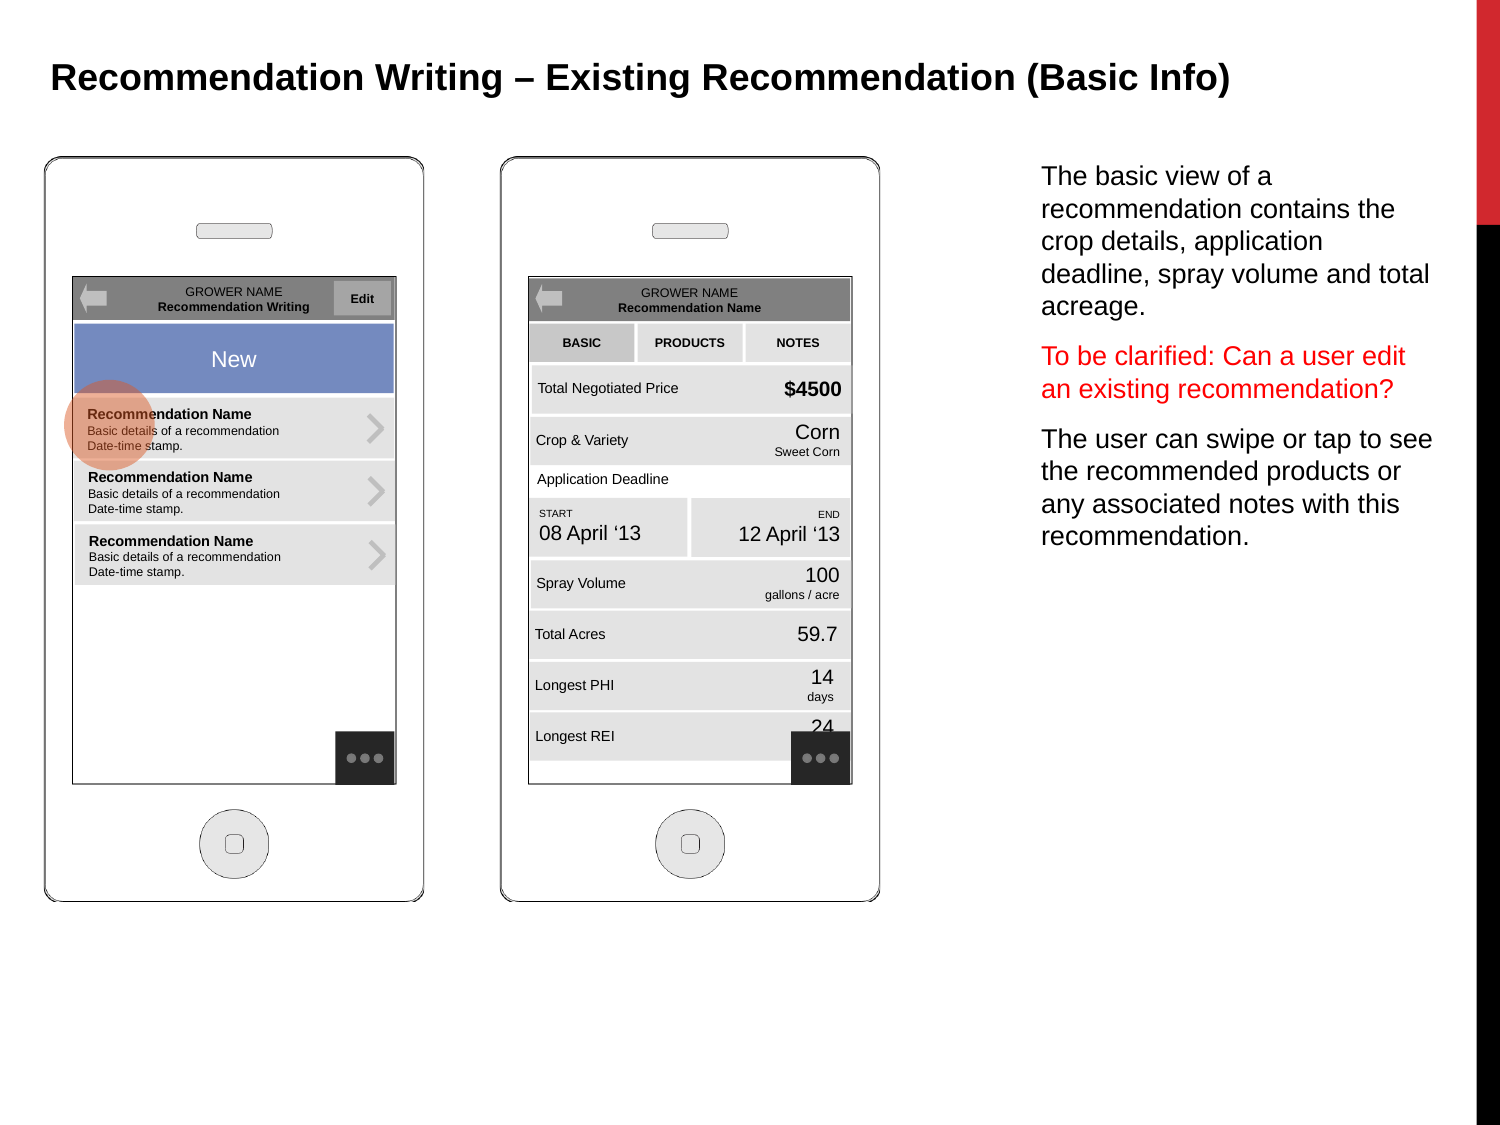

Recommendation Writing – Existing Recommendation (Basic Info)
The basic view of a recommendation contains the crop details, application deadline, spray volume and total acreage.
To be clarified: Can a user edit an existing recommendation?
The user can swipe or tap to see the recommended products or any associated notes with this recommendation.
GROWER NAME
Recommendation Name
BASIC
PRODUCTS
NOTES
Total Negotiated Price
$4500
Corn
Sweet Corn
Crop & Variety
Application Deadline
START
08 April ‘13
END
12 April ‘13
100
gallons / acre
Spray Volume
Total Acres
59.7
14
days
Longest PHI
24
hours
Longest REI
GROWER NAME
Recommendation Writing
Edit
New
Recommendation Name
Basic details of a recommendation
Date-time stamp.
Recommendation Name
Basic details of a recommendation
Date-time stamp.
Recommendation Name
Basic details of a recommendation
Date-time stamp.